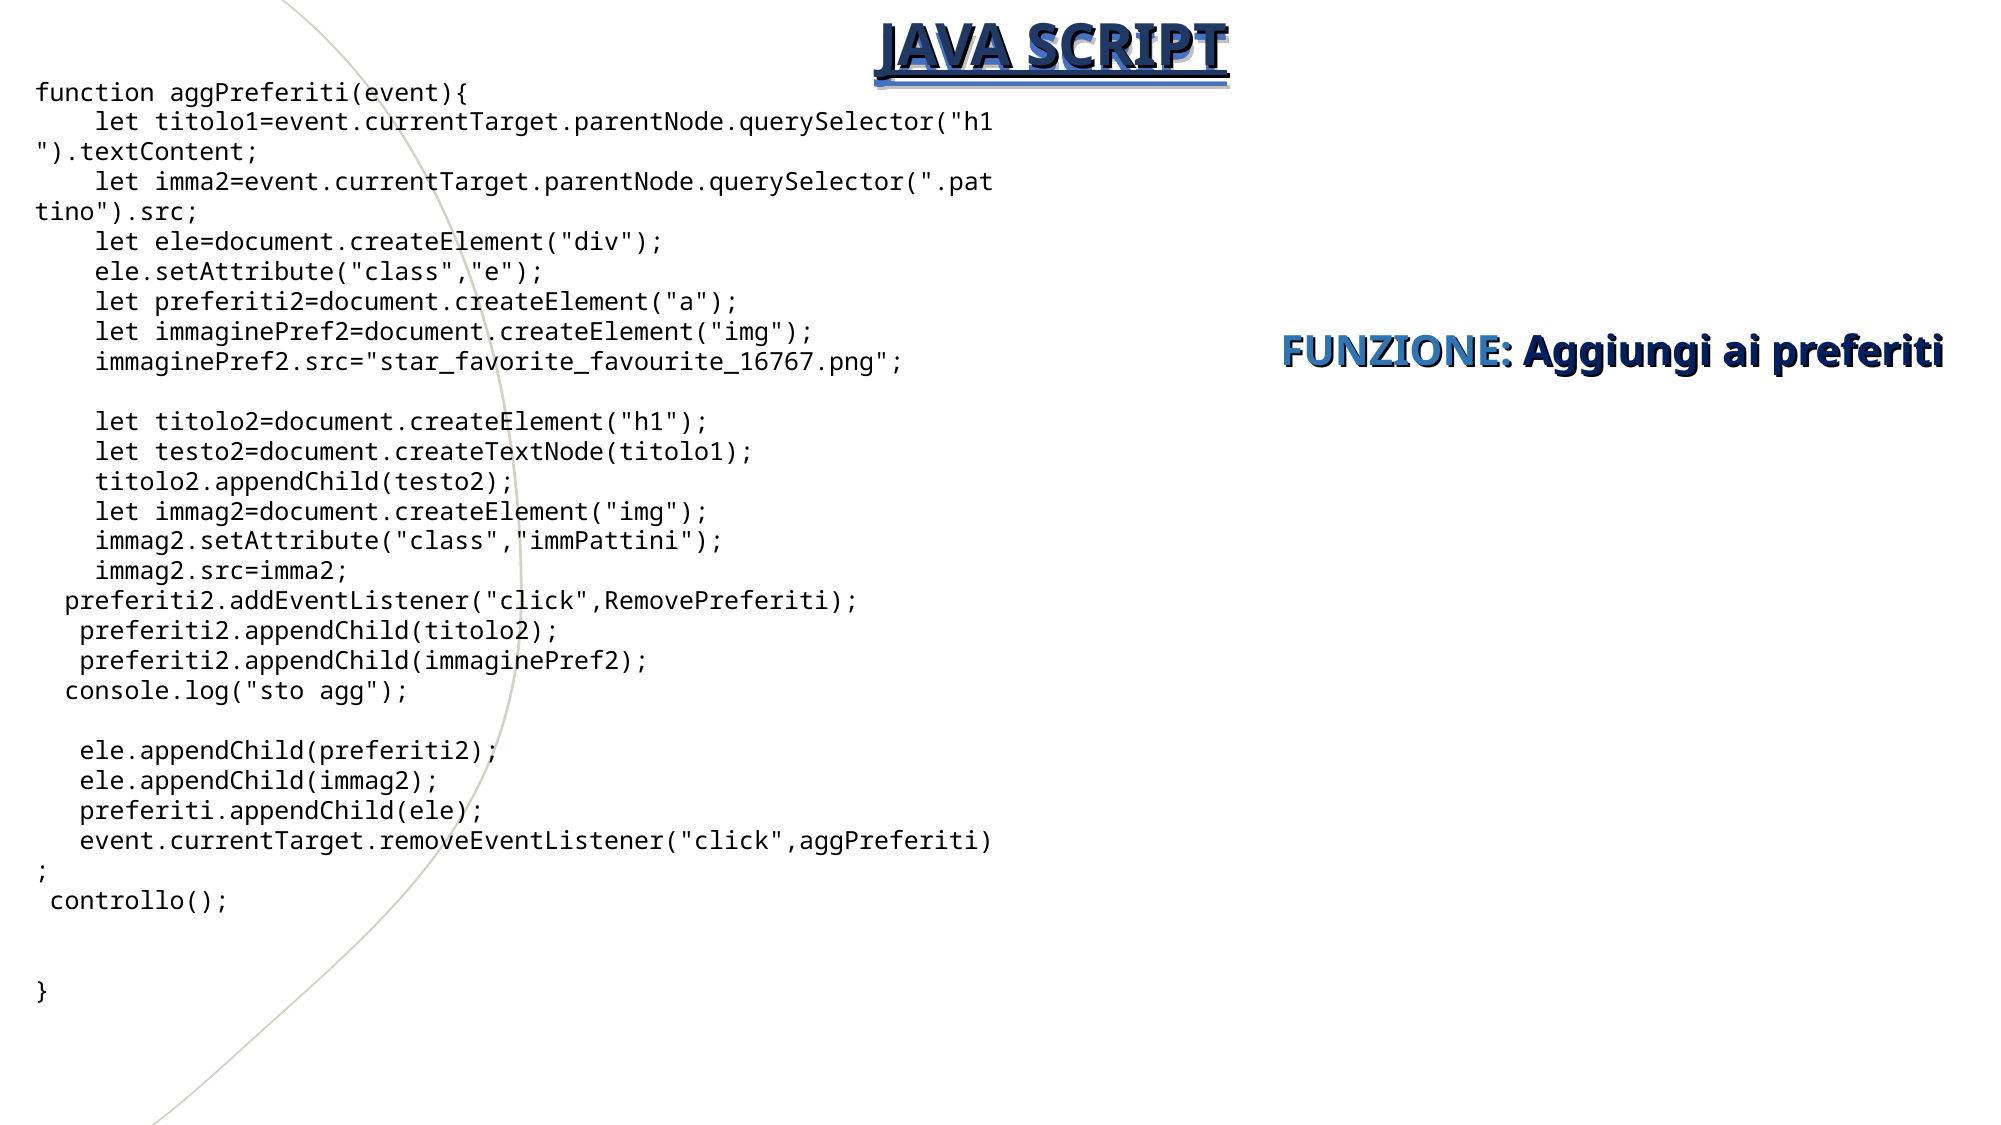

JAVA SCRIPT
function aggPreferiti(event){
    let titolo1=event.currentTarget.parentNode.querySelector("h1").textContent;
    let imma2=event.currentTarget.parentNode.querySelector(".pattino").src;
    let ele=document.createElement("div");
    ele.setAttribute("class","e");
    let preferiti2=document.createElement("a");
    let immaginePref2=document.createElement("img");
    immaginePref2.src="star_favorite_favourite_16767.png";
    let titolo2=document.createElement("h1");
    let testo2=document.createTextNode(titolo1);
    titolo2.appendChild(testo2);
    let immag2=document.createElement("img");
    immag2.setAttribute("class","immPattini");
    immag2.src=imma2;
  preferiti2.addEventListener("click",RemovePreferiti);
   preferiti2.appendChild(titolo2);
   preferiti2.appendChild(immaginePref2);
  console.log("sto agg");
   ele.appendChild(preferiti2);
   ele.appendChild(immag2);
   preferiti.appendChild(ele);
   event.currentTarget.removeEventListener("click",aggPreferiti);
 controllo();
}
FUNZIONE: Aggiungi ai preferiti